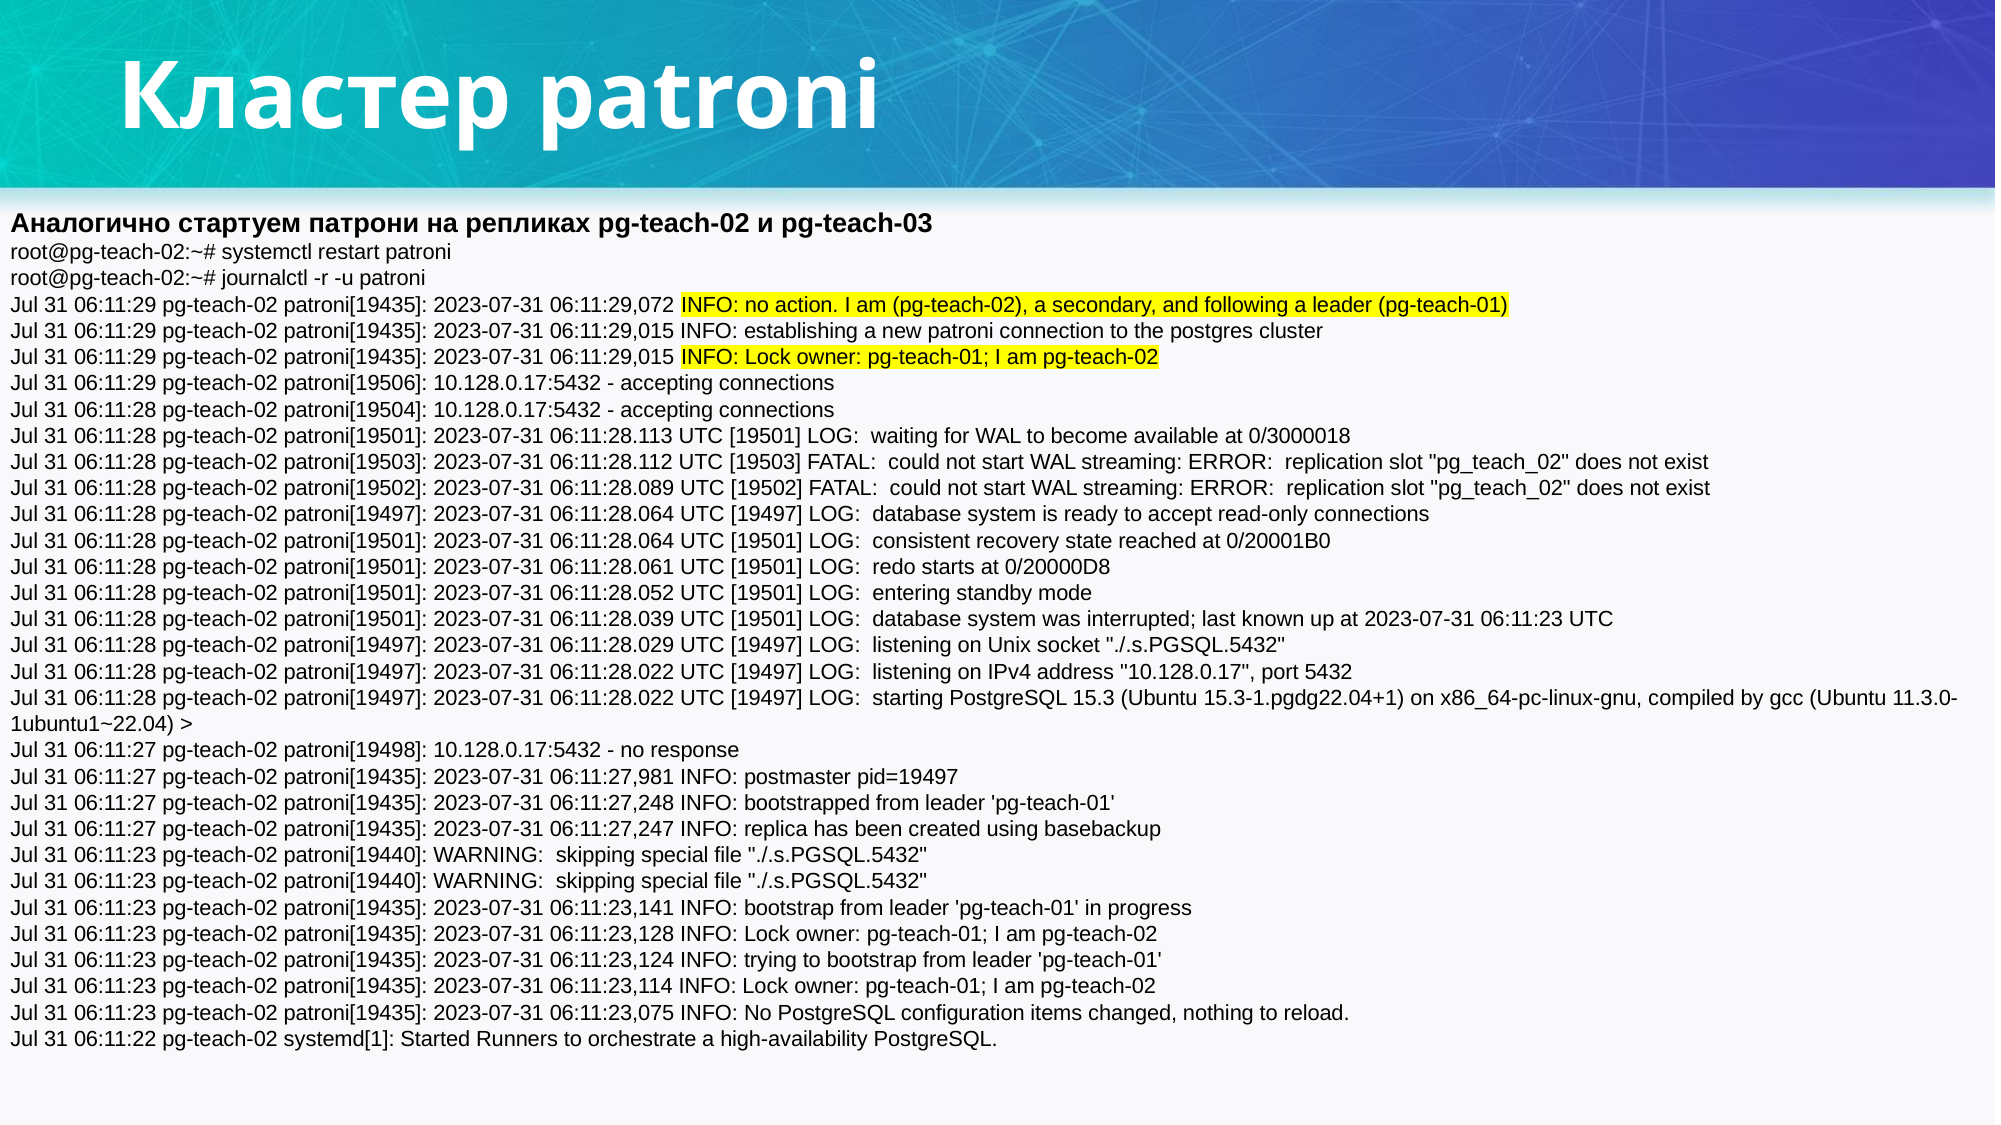

Кластер patroni
Аналогично стартуем патрони на репликах pg-teach-02 и pg-teach-03
root@pg-teach-02:~# systemctl restart patroni
root@pg-teach-02:~# journalctl -r -u patroni
Jul 31 06:11:29 pg-teach-02 patroni[19435]: 2023-07-31 06:11:29,072 INFO: no action. I am (pg-teach-02), a secondary, and following a leader (pg-teach-01)
Jul 31 06:11:29 pg-teach-02 patroni[19435]: 2023-07-31 06:11:29,015 INFO: establishing a new patroni connection to the postgres cluster
Jul 31 06:11:29 pg-teach-02 patroni[19435]: 2023-07-31 06:11:29,015 INFO: Lock owner: pg-teach-01; I am pg-teach-02
Jul 31 06:11:29 pg-teach-02 patroni[19506]: 10.128.0.17:5432 - accepting connections
Jul 31 06:11:28 pg-teach-02 patroni[19504]: 10.128.0.17:5432 - accepting connections
Jul 31 06:11:28 pg-teach-02 patroni[19501]: 2023-07-31 06:11:28.113 UTC [19501] LOG: waiting for WAL to become available at 0/3000018
Jul 31 06:11:28 pg-teach-02 patroni[19503]: 2023-07-31 06:11:28.112 UTC [19503] FATAL: could not start WAL streaming: ERROR: replication slot "pg_teach_02" does not exist
Jul 31 06:11:28 pg-teach-02 patroni[19502]: 2023-07-31 06:11:28.089 UTC [19502] FATAL: could not start WAL streaming: ERROR: replication slot "pg_teach_02" does not exist
Jul 31 06:11:28 pg-teach-02 patroni[19497]: 2023-07-31 06:11:28.064 UTC [19497] LOG: database system is ready to accept read-only connections
Jul 31 06:11:28 pg-teach-02 patroni[19501]: 2023-07-31 06:11:28.064 UTC [19501] LOG: consistent recovery state reached at 0/20001B0
Jul 31 06:11:28 pg-teach-02 patroni[19501]: 2023-07-31 06:11:28.061 UTC [19501] LOG: redo starts at 0/20000D8
Jul 31 06:11:28 pg-teach-02 patroni[19501]: 2023-07-31 06:11:28.052 UTC [19501] LOG: entering standby mode
Jul 31 06:11:28 pg-teach-02 patroni[19501]: 2023-07-31 06:11:28.039 UTC [19501] LOG: database system was interrupted; last known up at 2023-07-31 06:11:23 UTC
Jul 31 06:11:28 pg-teach-02 patroni[19497]: 2023-07-31 06:11:28.029 UTC [19497] LOG: listening on Unix socket "./.s.PGSQL.5432"
Jul 31 06:11:28 pg-teach-02 patroni[19497]: 2023-07-31 06:11:28.022 UTC [19497] LOG: listening on IPv4 address "10.128.0.17", port 5432
Jul 31 06:11:28 pg-teach-02 patroni[19497]: 2023-07-31 06:11:28.022 UTC [19497] LOG: starting PostgreSQL 15.3 (Ubuntu 15.3-1.pgdg22.04+1) on x86_64-pc-linux-gnu, compiled by gcc (Ubuntu 11.3.0-1ubuntu1~22.04) >
Jul 31 06:11:27 pg-teach-02 patroni[19498]: 10.128.0.17:5432 - no response
Jul 31 06:11:27 pg-teach-02 patroni[19435]: 2023-07-31 06:11:27,981 INFO: postmaster pid=19497
Jul 31 06:11:27 pg-teach-02 patroni[19435]: 2023-07-31 06:11:27,248 INFO: bootstrapped from leader 'pg-teach-01'
Jul 31 06:11:27 pg-teach-02 patroni[19435]: 2023-07-31 06:11:27,247 INFO: replica has been created using basebackup
Jul 31 06:11:23 pg-teach-02 patroni[19440]: WARNING: skipping special file "./.s.PGSQL.5432"
Jul 31 06:11:23 pg-teach-02 patroni[19440]: WARNING: skipping special file "./.s.PGSQL.5432"
Jul 31 06:11:23 pg-teach-02 patroni[19435]: 2023-07-31 06:11:23,141 INFO: bootstrap from leader 'pg-teach-01' in progress
Jul 31 06:11:23 pg-teach-02 patroni[19435]: 2023-07-31 06:11:23,128 INFO: Lock owner: pg-teach-01; I am pg-teach-02
Jul 31 06:11:23 pg-teach-02 patroni[19435]: 2023-07-31 06:11:23,124 INFO: trying to bootstrap from leader 'pg-teach-01'
Jul 31 06:11:23 pg-teach-02 patroni[19435]: 2023-07-31 06:11:23,114 INFO: Lock owner: pg-teach-01; I am pg-teach-02
Jul 31 06:11:23 pg-teach-02 patroni[19435]: 2023-07-31 06:11:23,075 INFO: No PostgreSQL configuration items changed, nothing to reload.
Jul 31 06:11:22 pg-teach-02 systemd[1]: Started Runners to orchestrate a high-availability PostgreSQL.